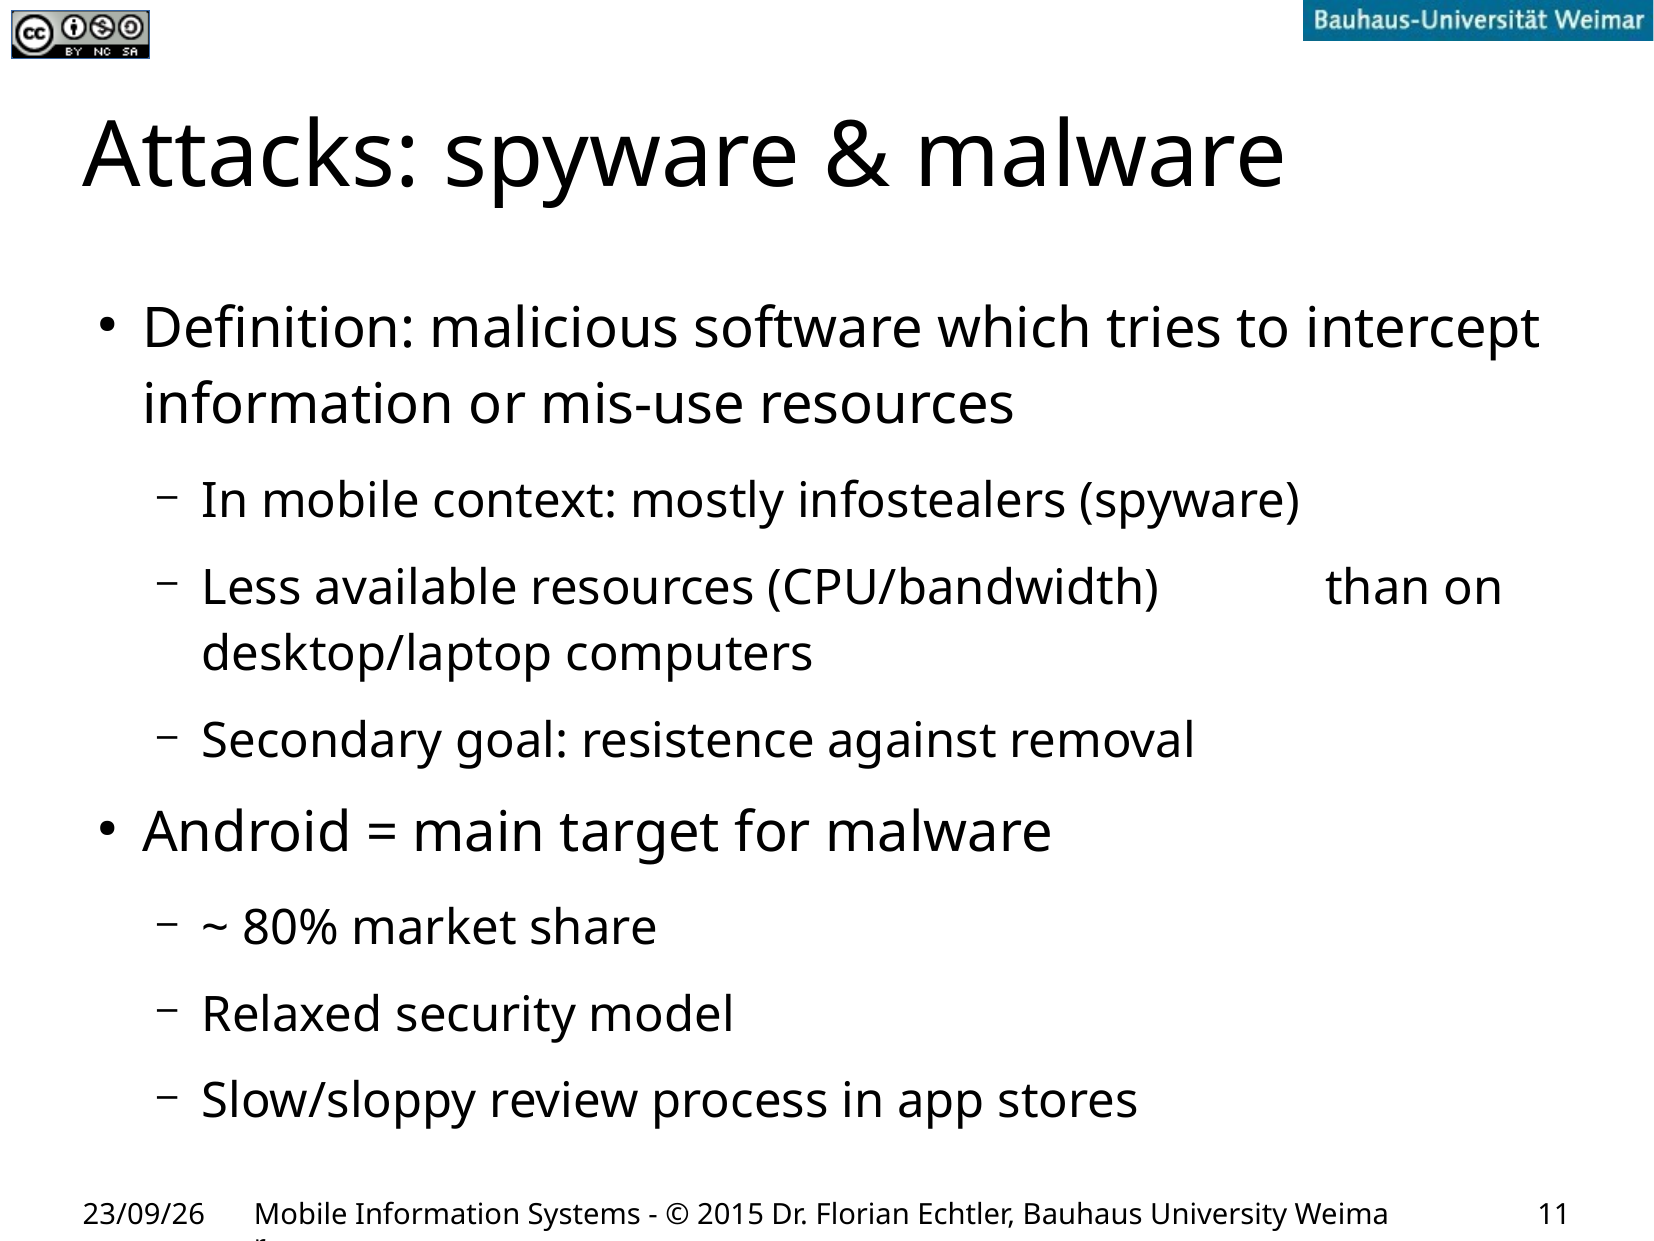

# Attacks: spyware & malware
Definition: malicious software which tries to intercept information or mis-use resources
In mobile context: mostly infostealers (spyware)
Less available resources (CPU/bandwidth) than on desktop/laptop computers
Secondary goal: resistence against removal
Android = main target for malware
~ 80% market share
Relaxed security model
Slow/sloppy review process in app stores
Mobile Information Systems - © 2015 Dr. Florian Echtler, Bauhaus University Weimar
11